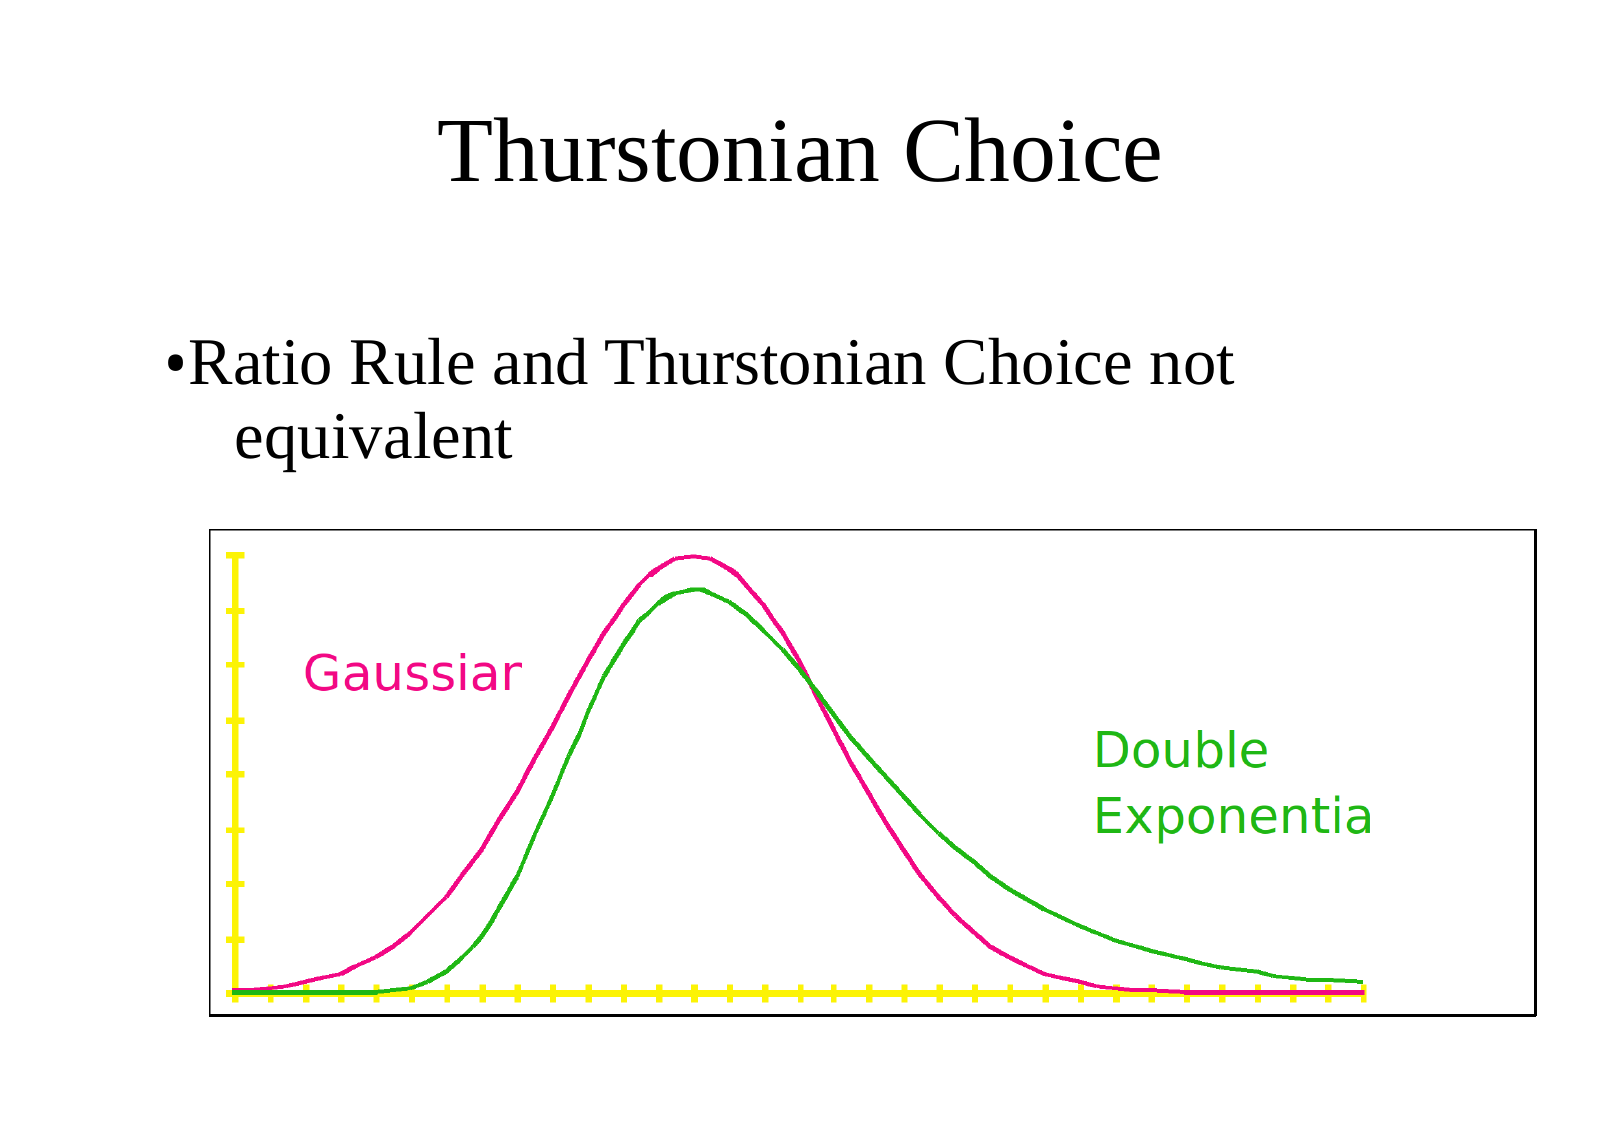

Thurstonian Choice
Ratio Rule and Thurstonian Choice not equivalent